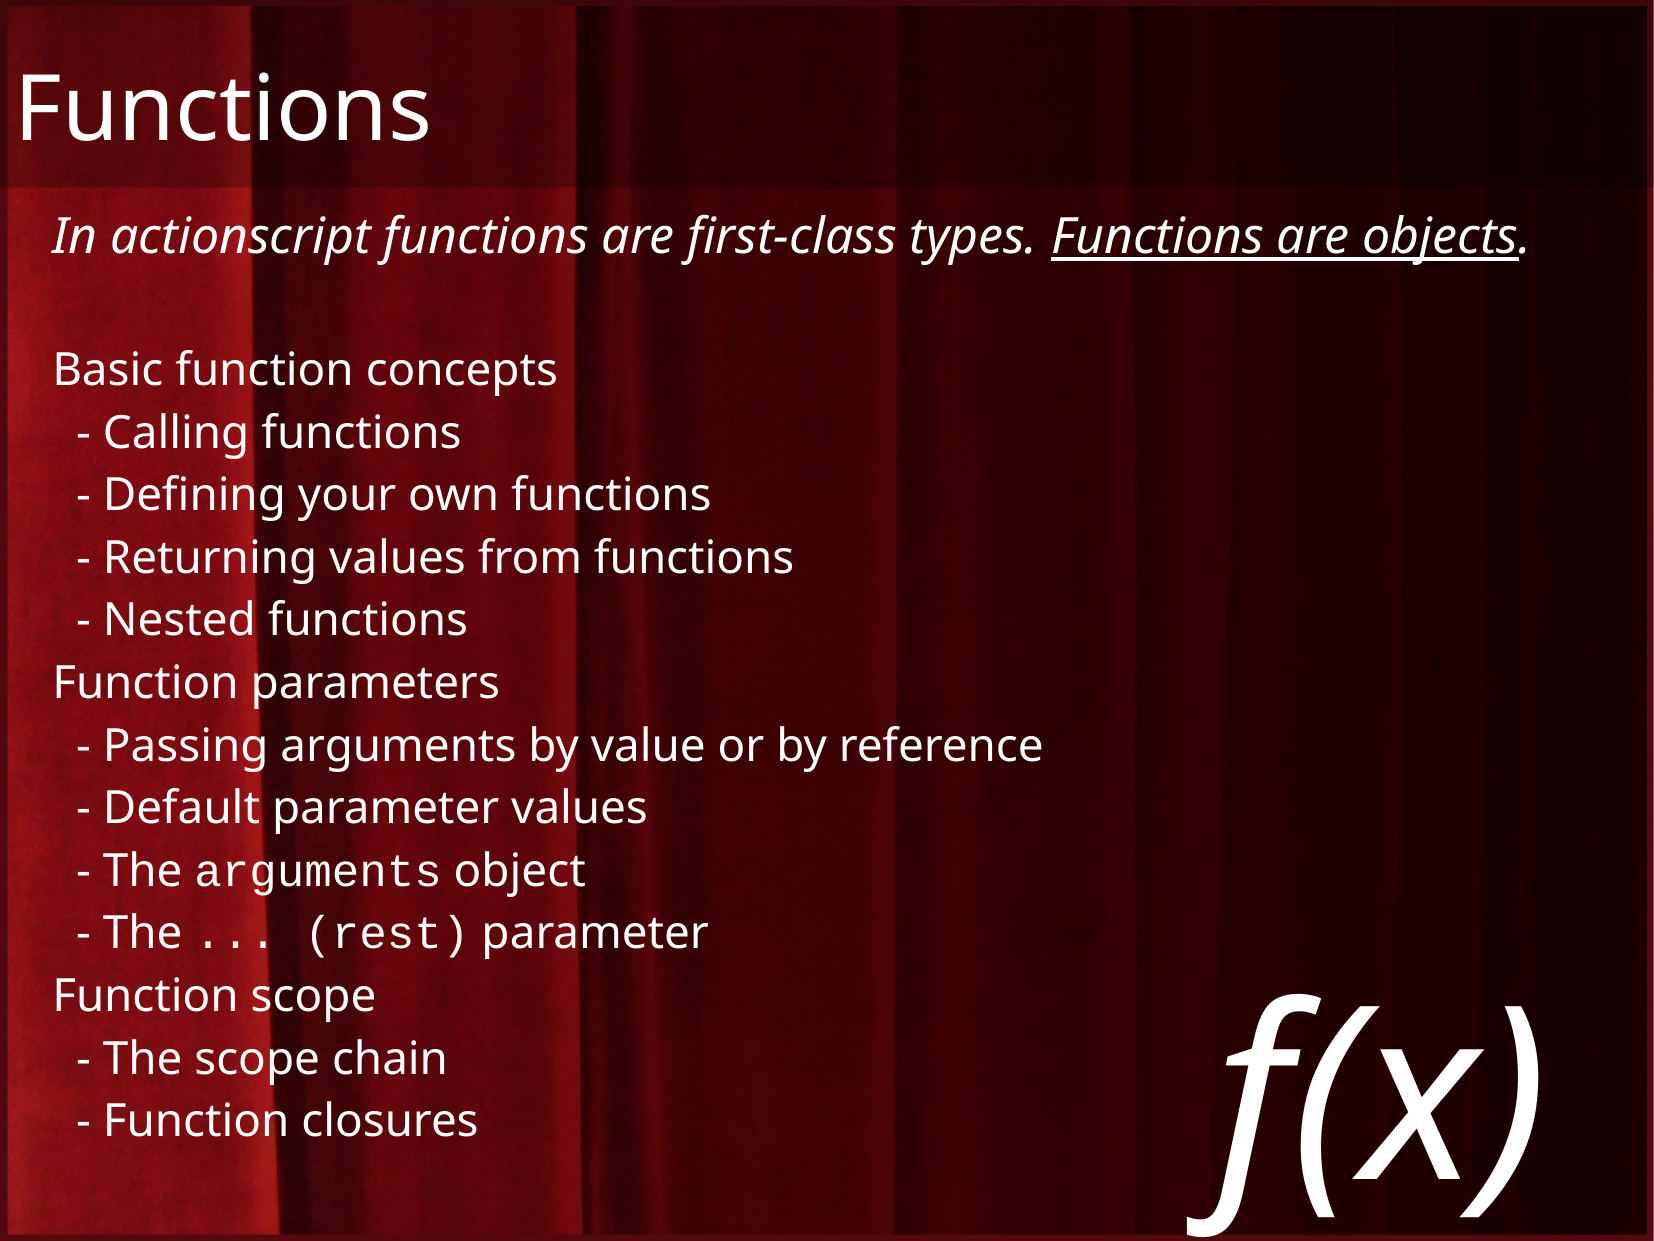

Functions
In actionscript functions are first-class types. Functions are objects.
Basic function concepts
 - Calling functions
 - Defining your own functions
 - Returning values from functions
 - Nested functions
Function parameters
 - Passing arguments by value or by reference
 - Default parameter values
 - The arguments object
 - The ... (rest) parameter
Function scope
 - The scope chain
 - Function closures
f(x)